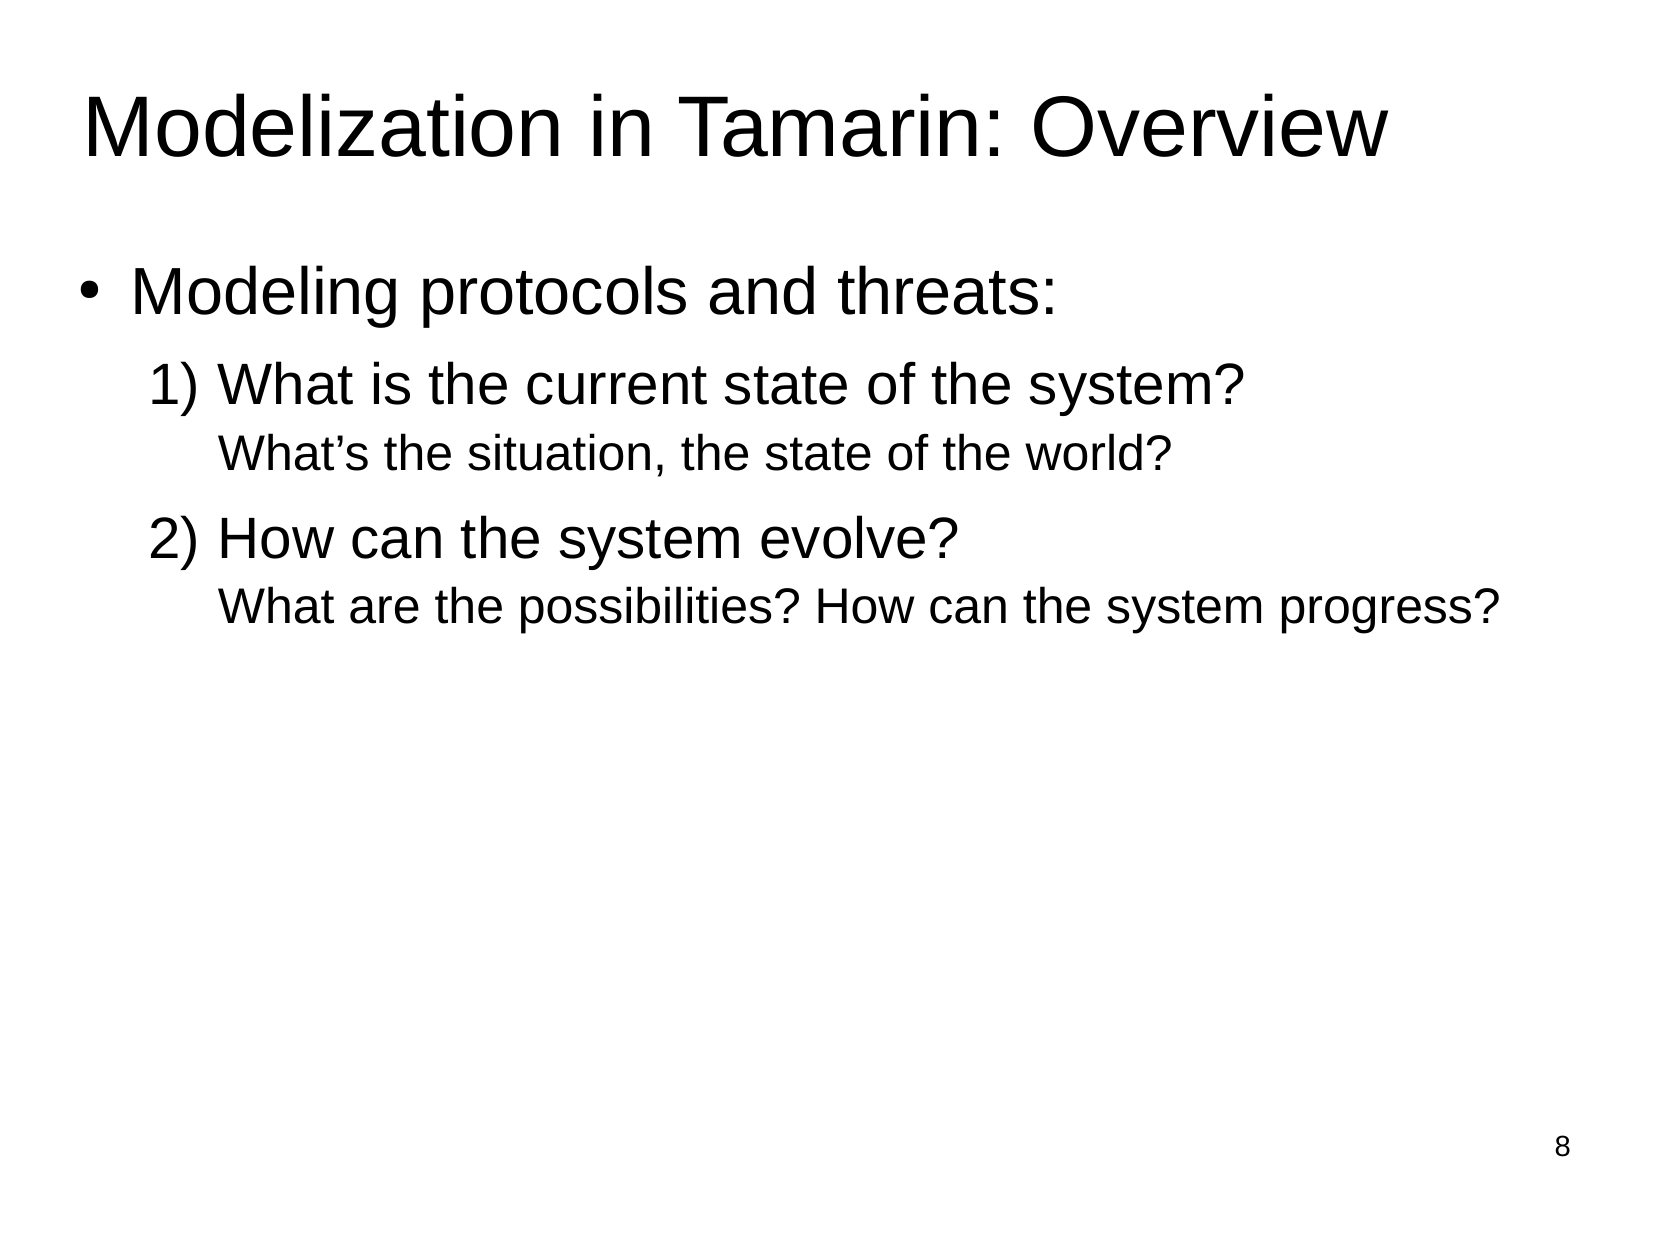

# Modelization in Tamarin: Overview
Modeling protocols and threats:
 What is the current state of the system?
 What’s the situation, the state of the world?
 How can the system evolve?
 What are the possibilities? How can the system progress?
8